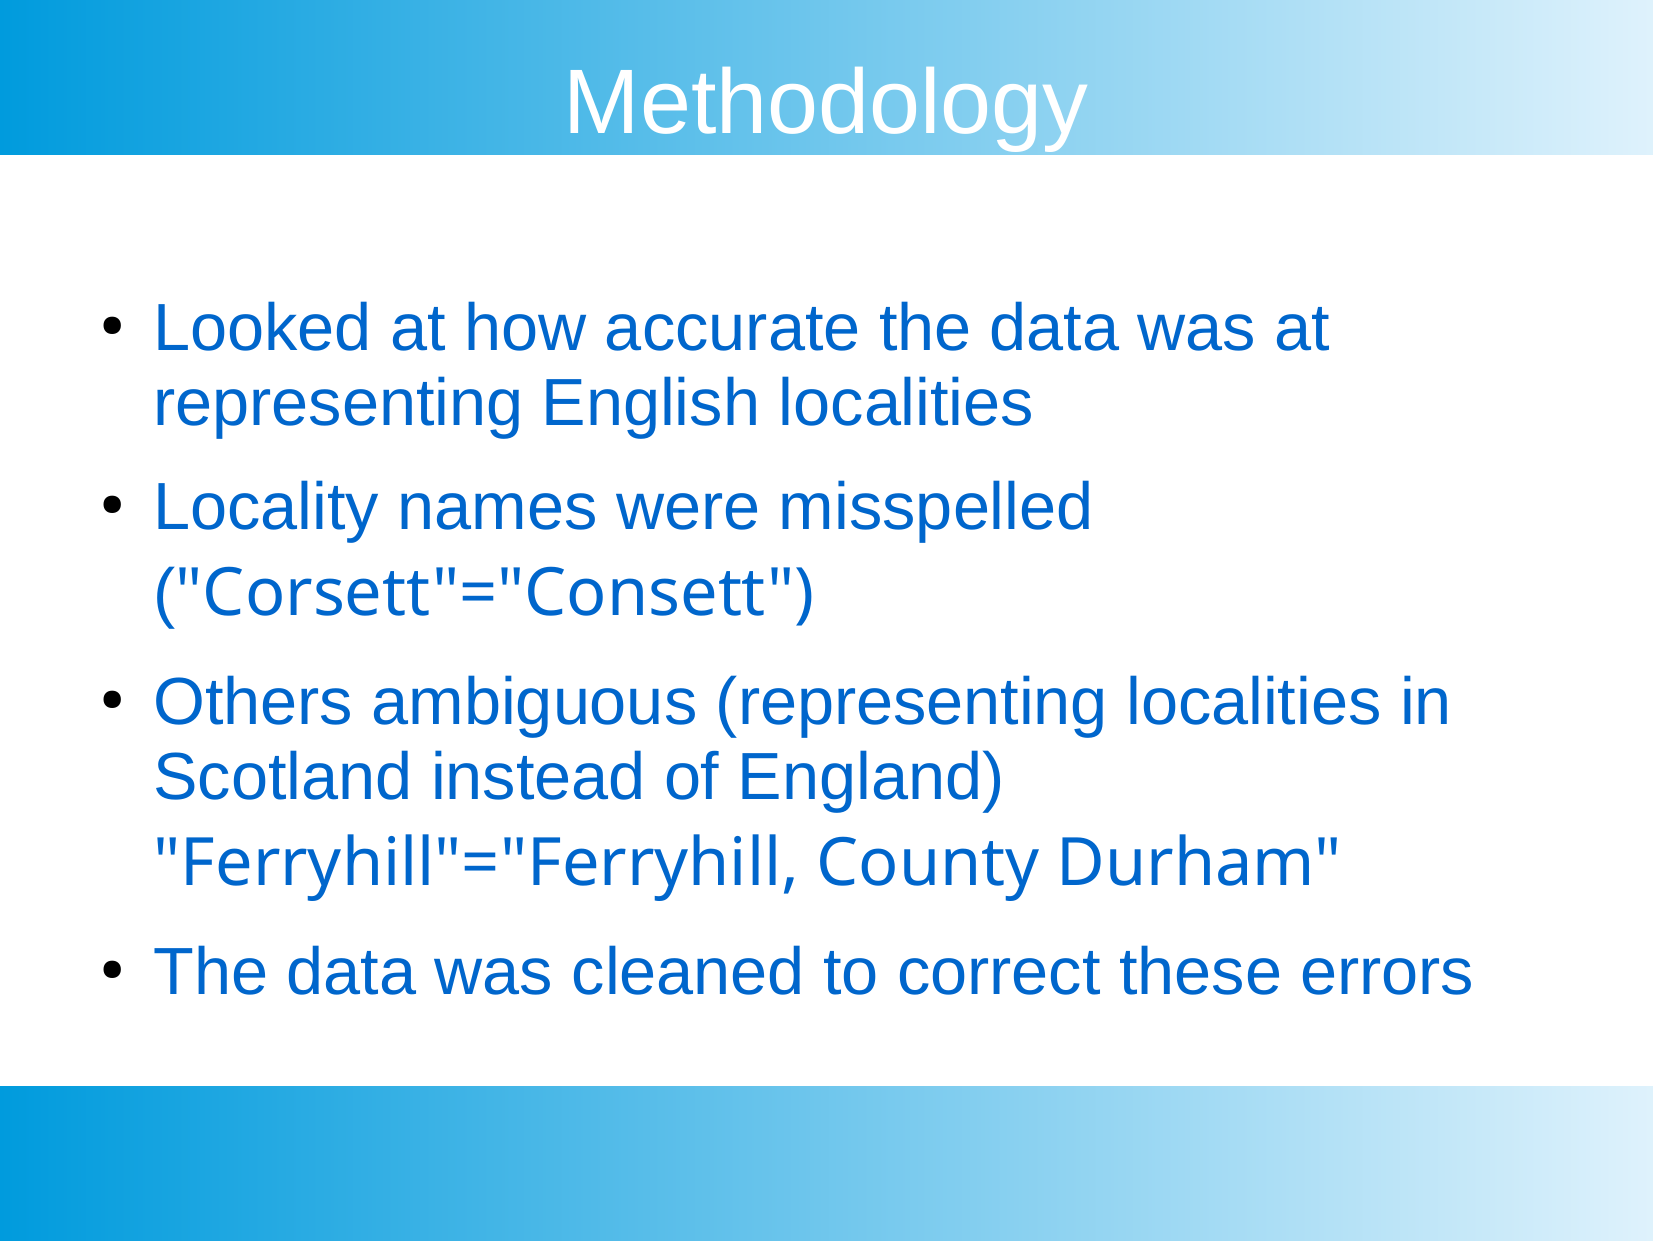

# Methodology
Looked at how accurate the data was at representing English localities
Locality names were misspelled ("Corsett"="Consett")
Others ambiguous (representing localities in Scotland instead of England) "Ferryhill"="Ferryhill, County Durham"
The data was cleaned to correct these errors